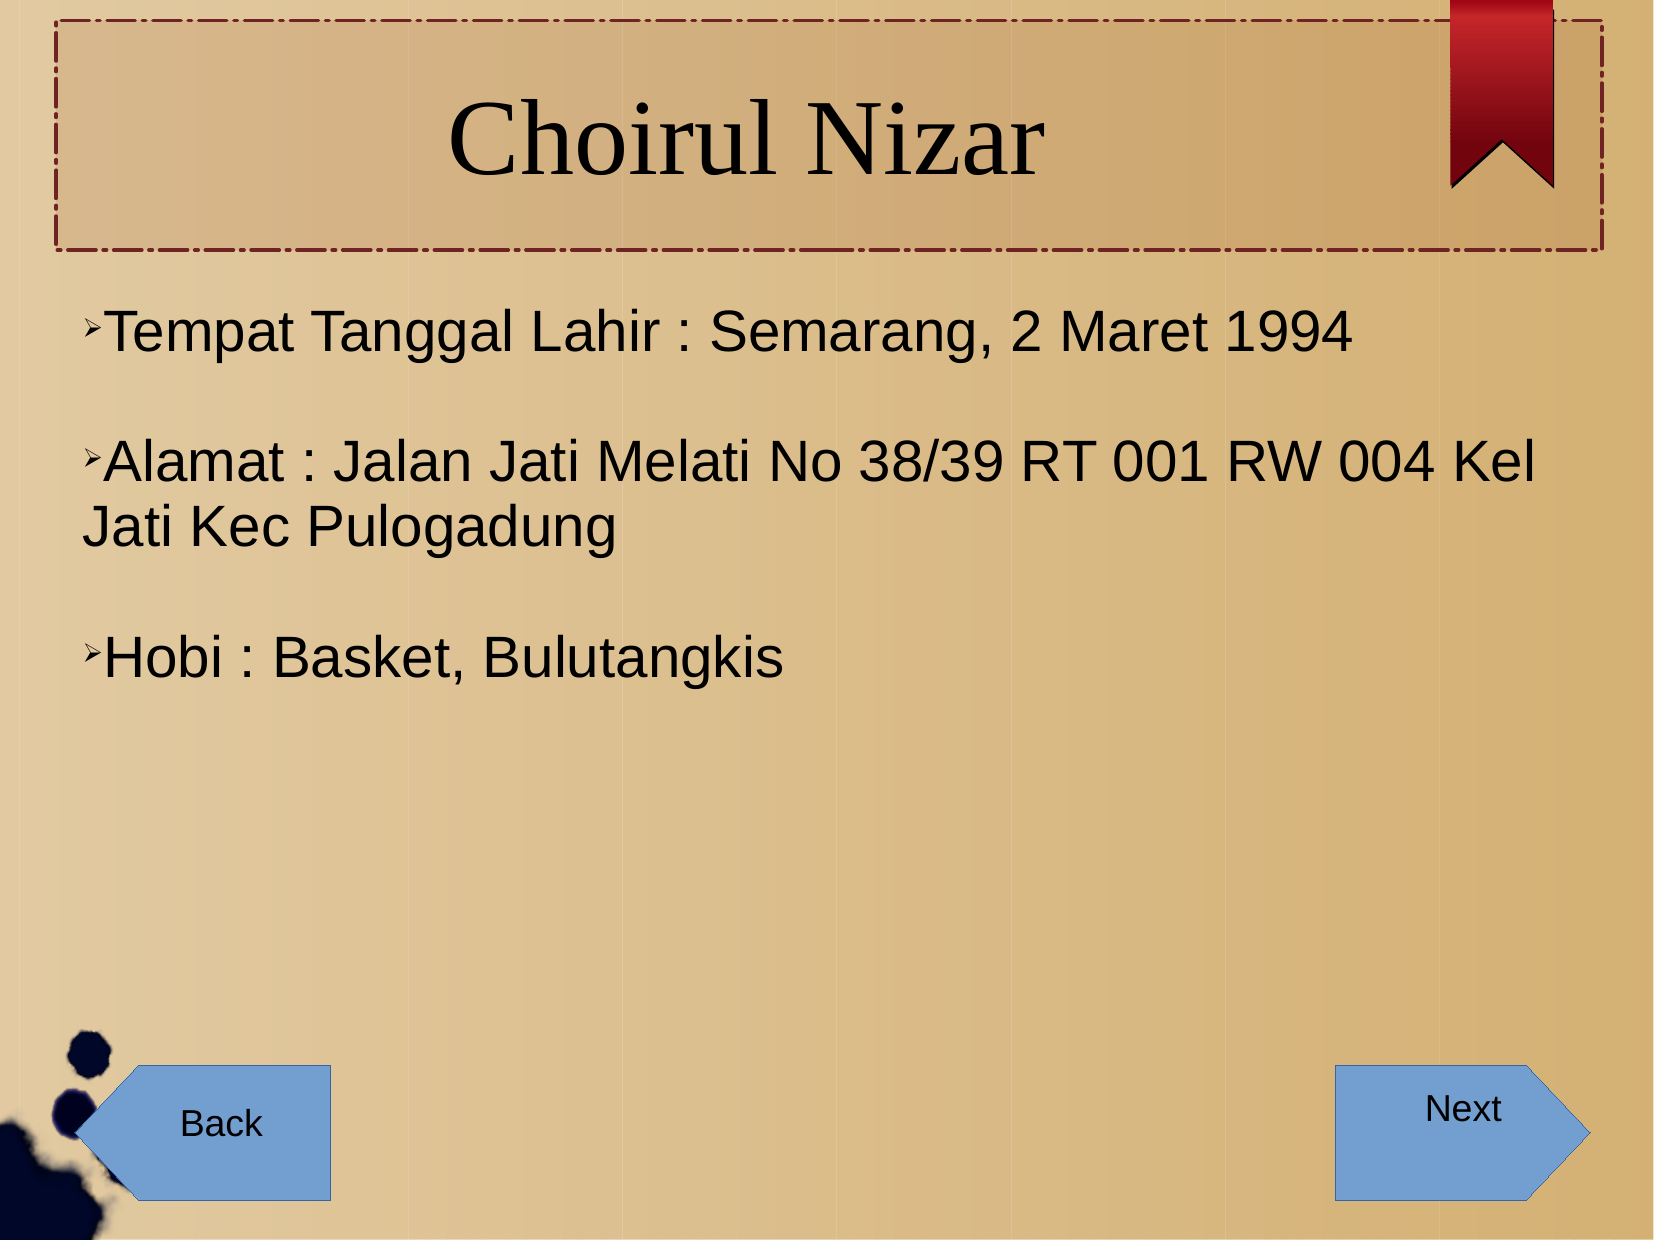

# Choirul Nizar
Tempat Tanggal Lahir : Semarang, 2 Maret 1994
Alamat : Jalan Jati Melati No 38/39 RT 001 RW 004 Kel Jati Kec Pulogadung
Hobi : Basket, Bulutangkis
Next
Back